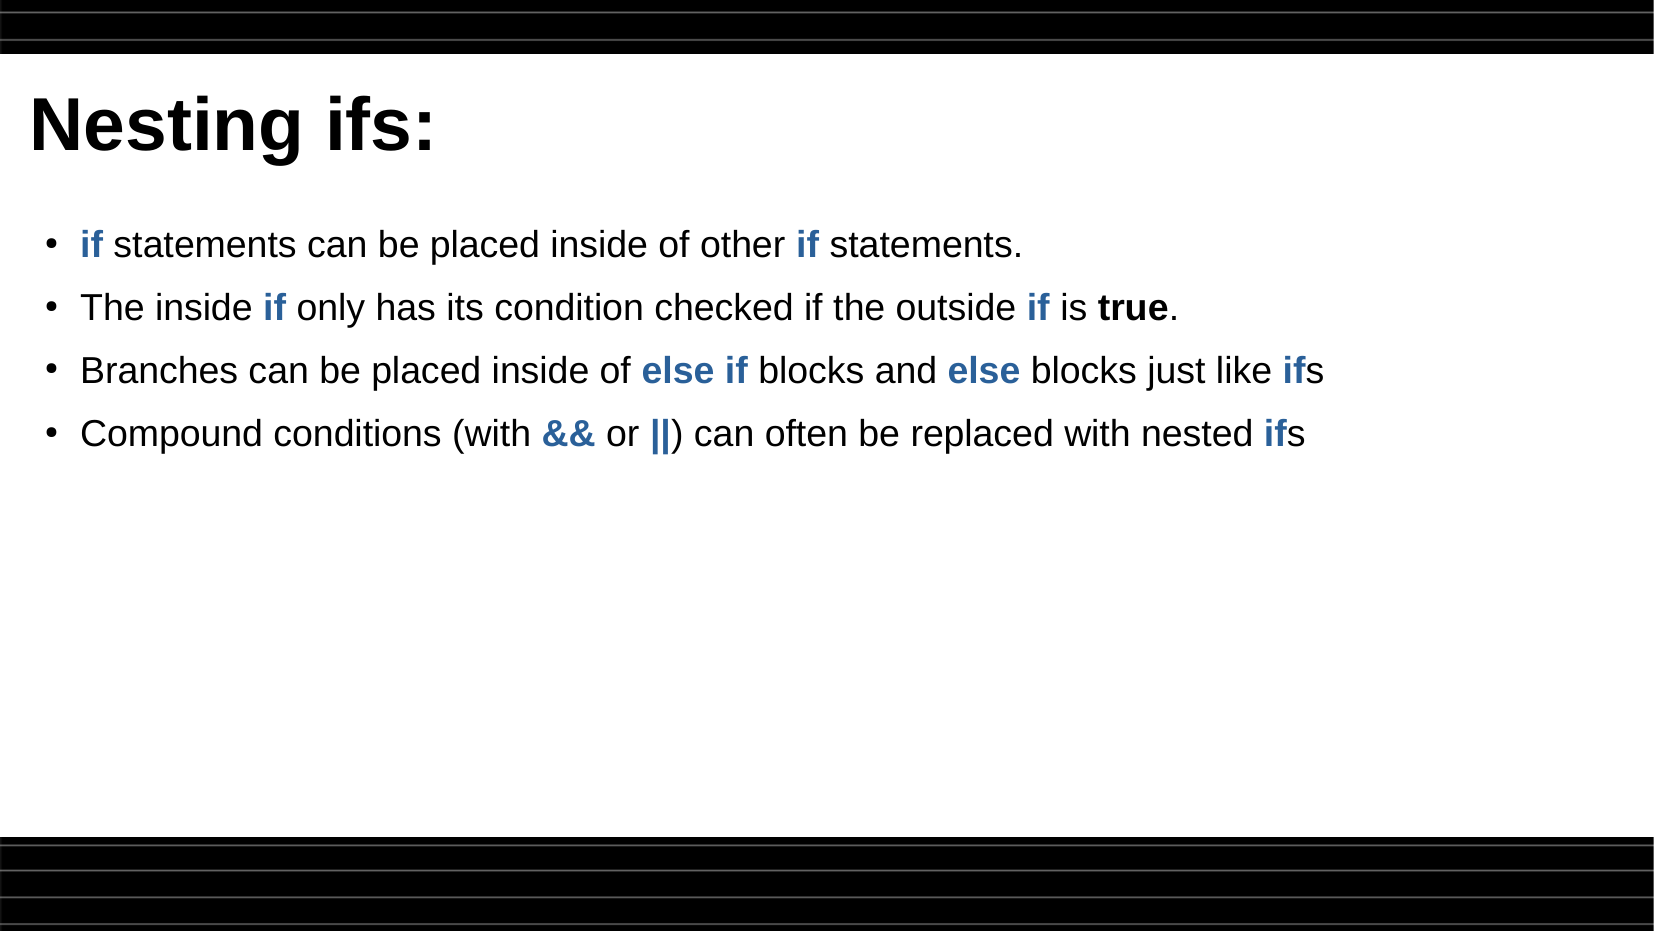

Nesting ifs:
if statements can be placed inside of other if statements.
The inside if only has its condition checked if the outside if is true.
Branches can be placed inside of else if blocks and else blocks just like ifs
Compound conditions (with && or ||) can often be replaced with nested ifs